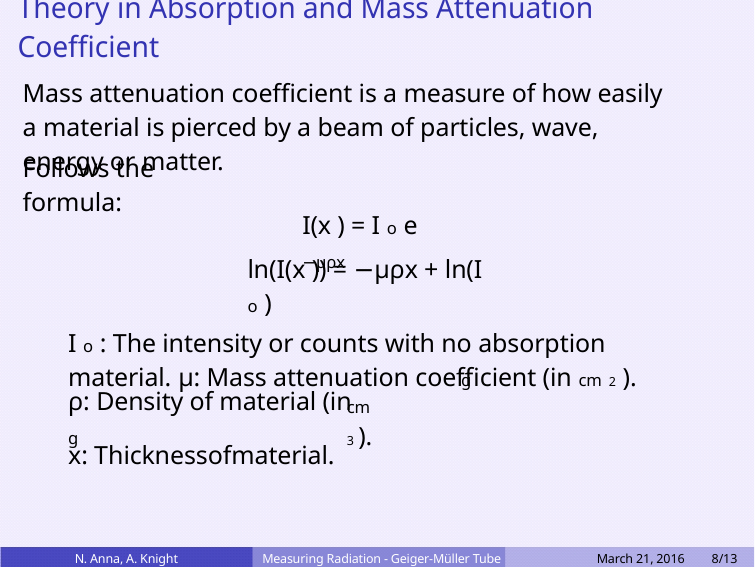

# Theory in Absorption and Mass Attenuation Coefficient
Mass attenuation coefficient is a measure of how easily a material is pierced by a beam of particles, wave, energy or matter.
Follows the formula:
I(x ) = I o e −µρx
ln(I(x )) = −µρx + ln(I o )
I o : The intensity or counts with no absorption material. µ: Mass attenuation coefficient (in cm 2 ).
g
ρ: Density of material (in g
cm 3 ).
x: Thicknessofmaterial.
N. Anna, A. Knight
Measuring Radiation - Geiger-Müller Tube
March 21, 2016
8/13